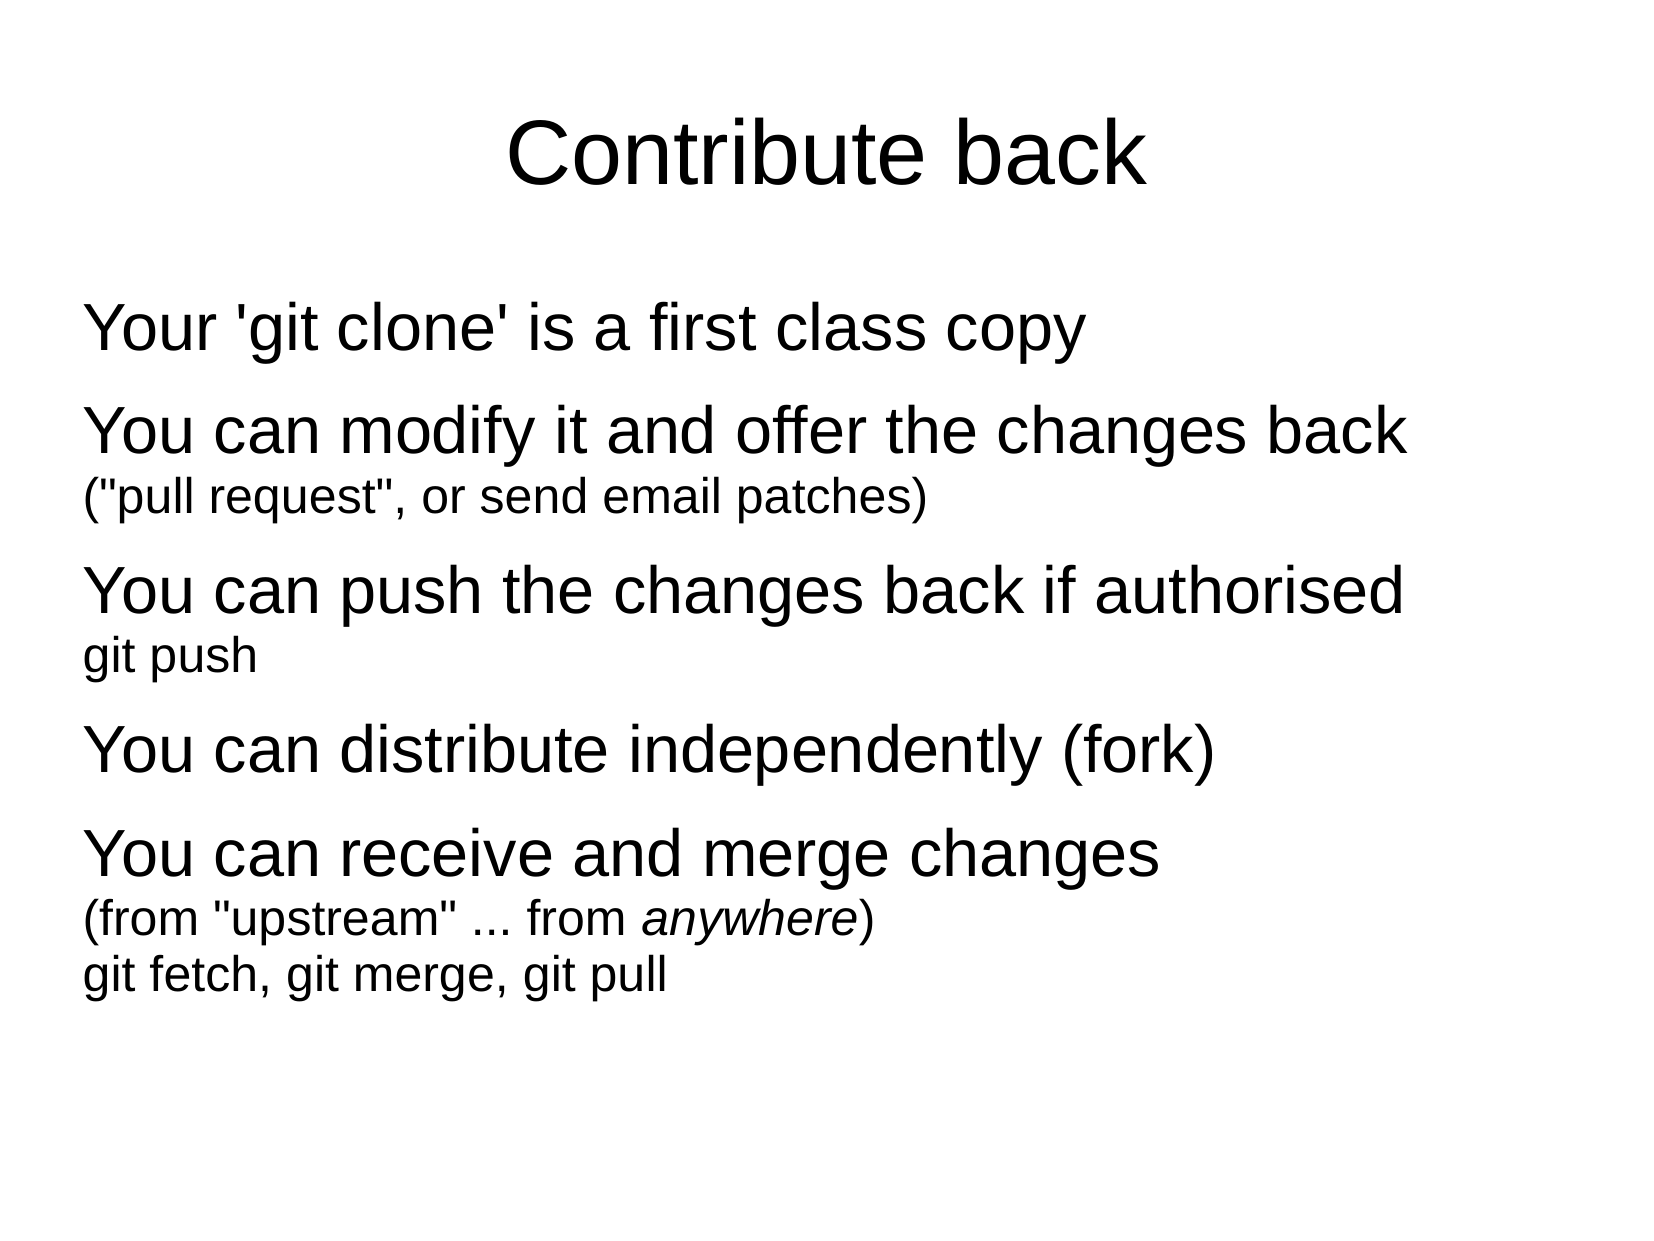

# Contribute back
Your 'git clone' is a first class copy
You can modify it and offer the changes back
("pull request", or send email patches)
You can push the changes back if authorised
git push
You can distribute independently (fork)
You can receive and merge changes
(from "upstream" ... from anywhere)
git fetch, git merge, git pull